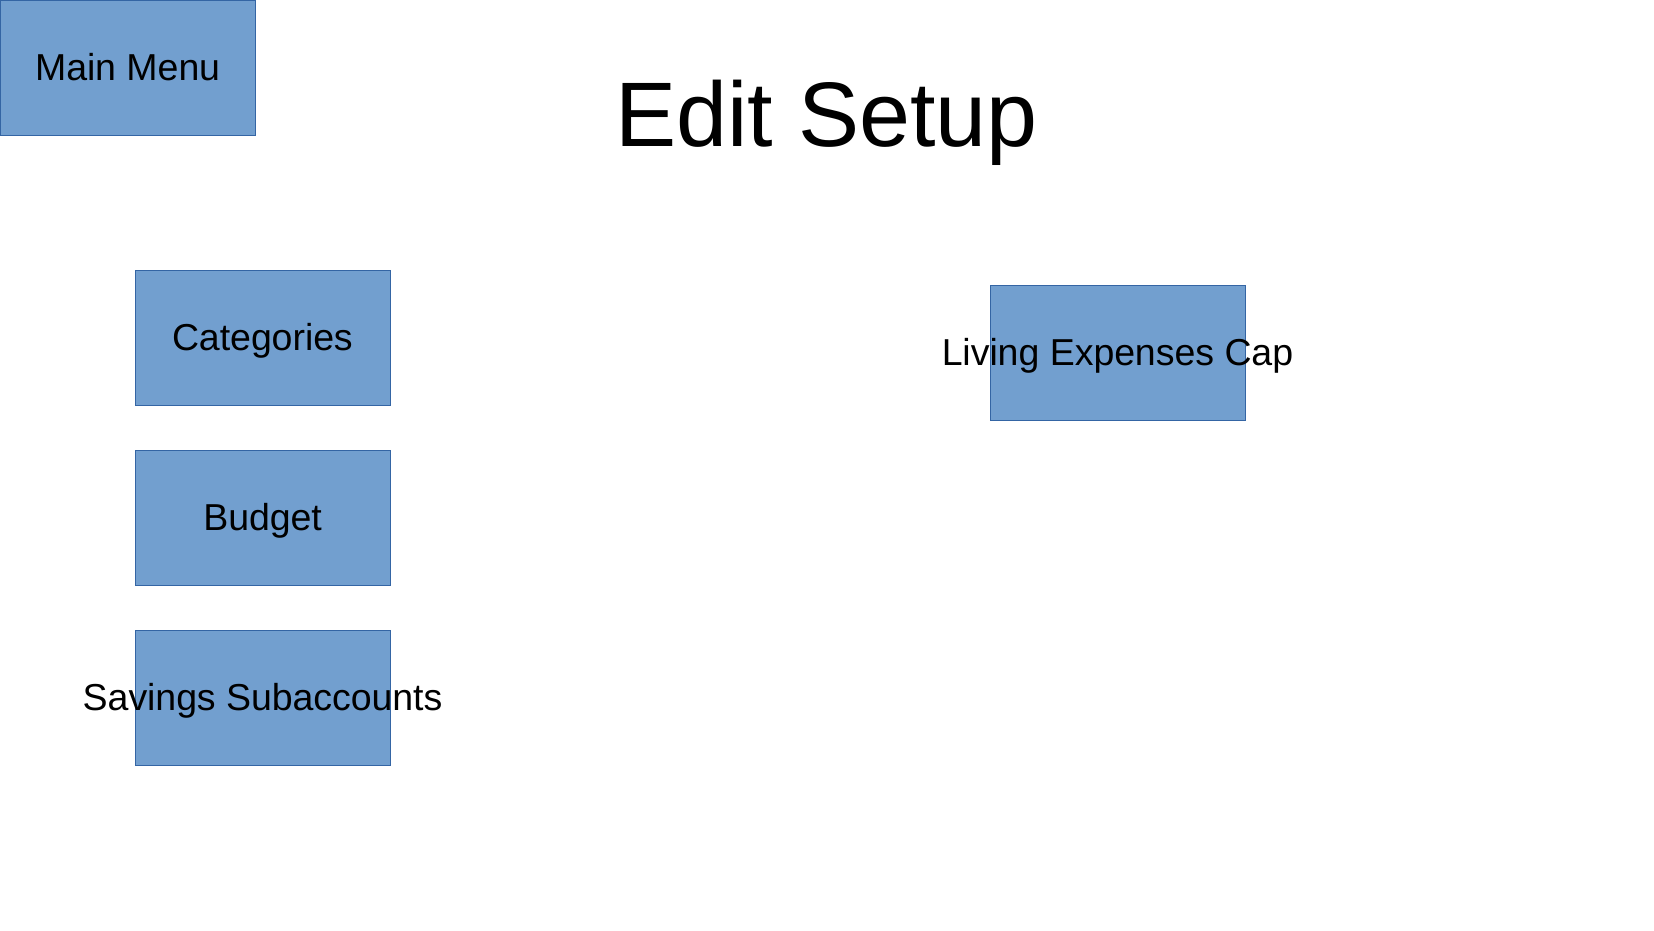

Main Menu
# Edit Setup
Categories
Living Expenses Cap
Budget
Savings Subaccounts